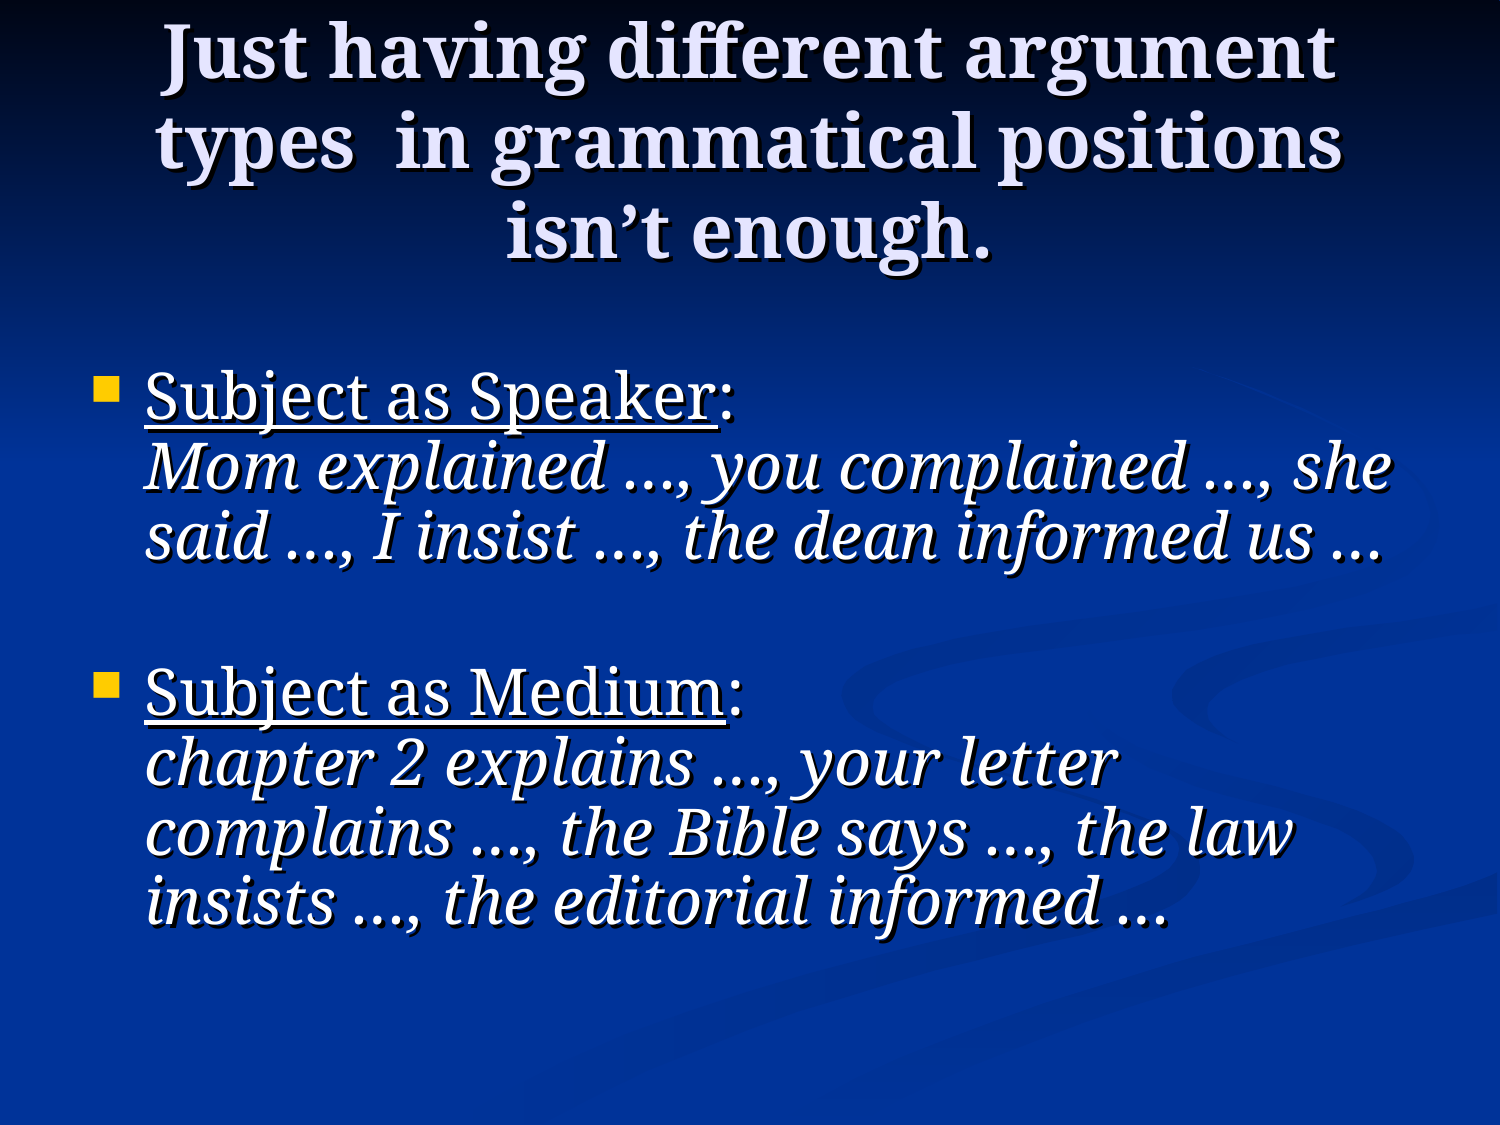

# Just having different argument types in grammatical positions isn’t enough.
Subject as Speaker:
Mom explained …, you complained …, she said …, I insist …, the dean informed us …
Subject as Medium:
chapter 2 explains …, your letter complains …, the Bible says …, the law insists …, the editorial informed …